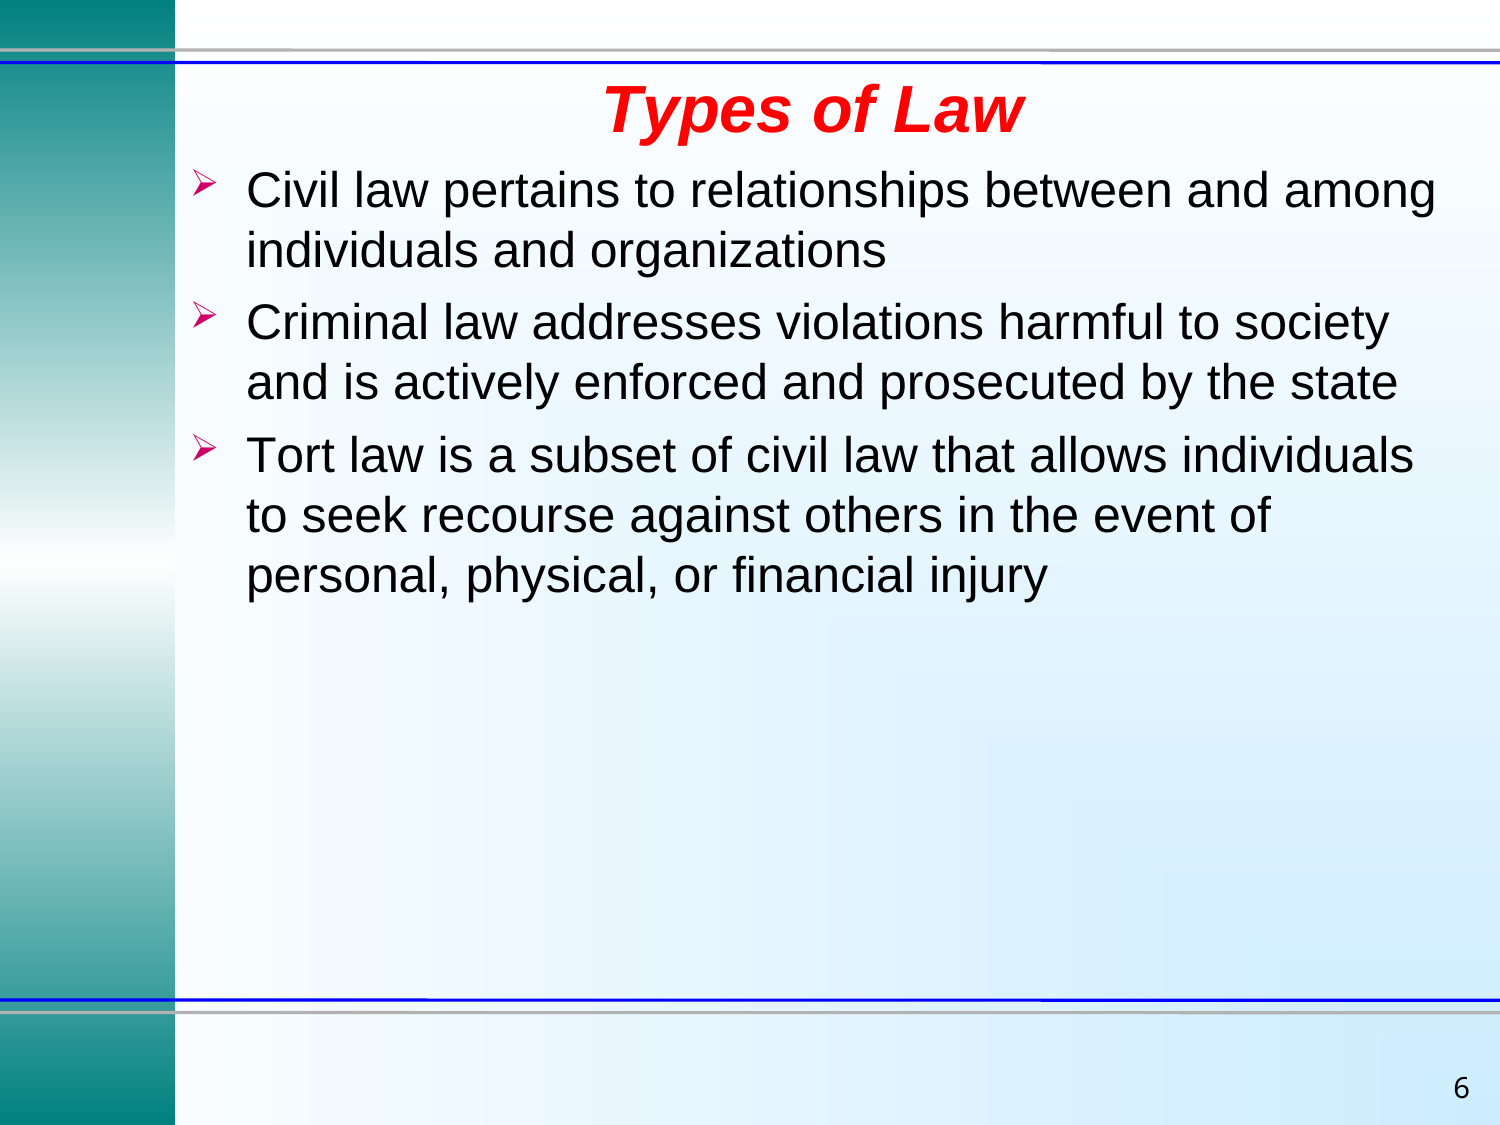

Types of Law
Civil law pertains to relationships between and among individuals and organizations
Criminal law addresses violations harmful to society and is actively enforced and prosecuted by the state
Tort law is a subset of civil law that allows individuals to seek recourse against others in the event of personal, physical, or financial injury